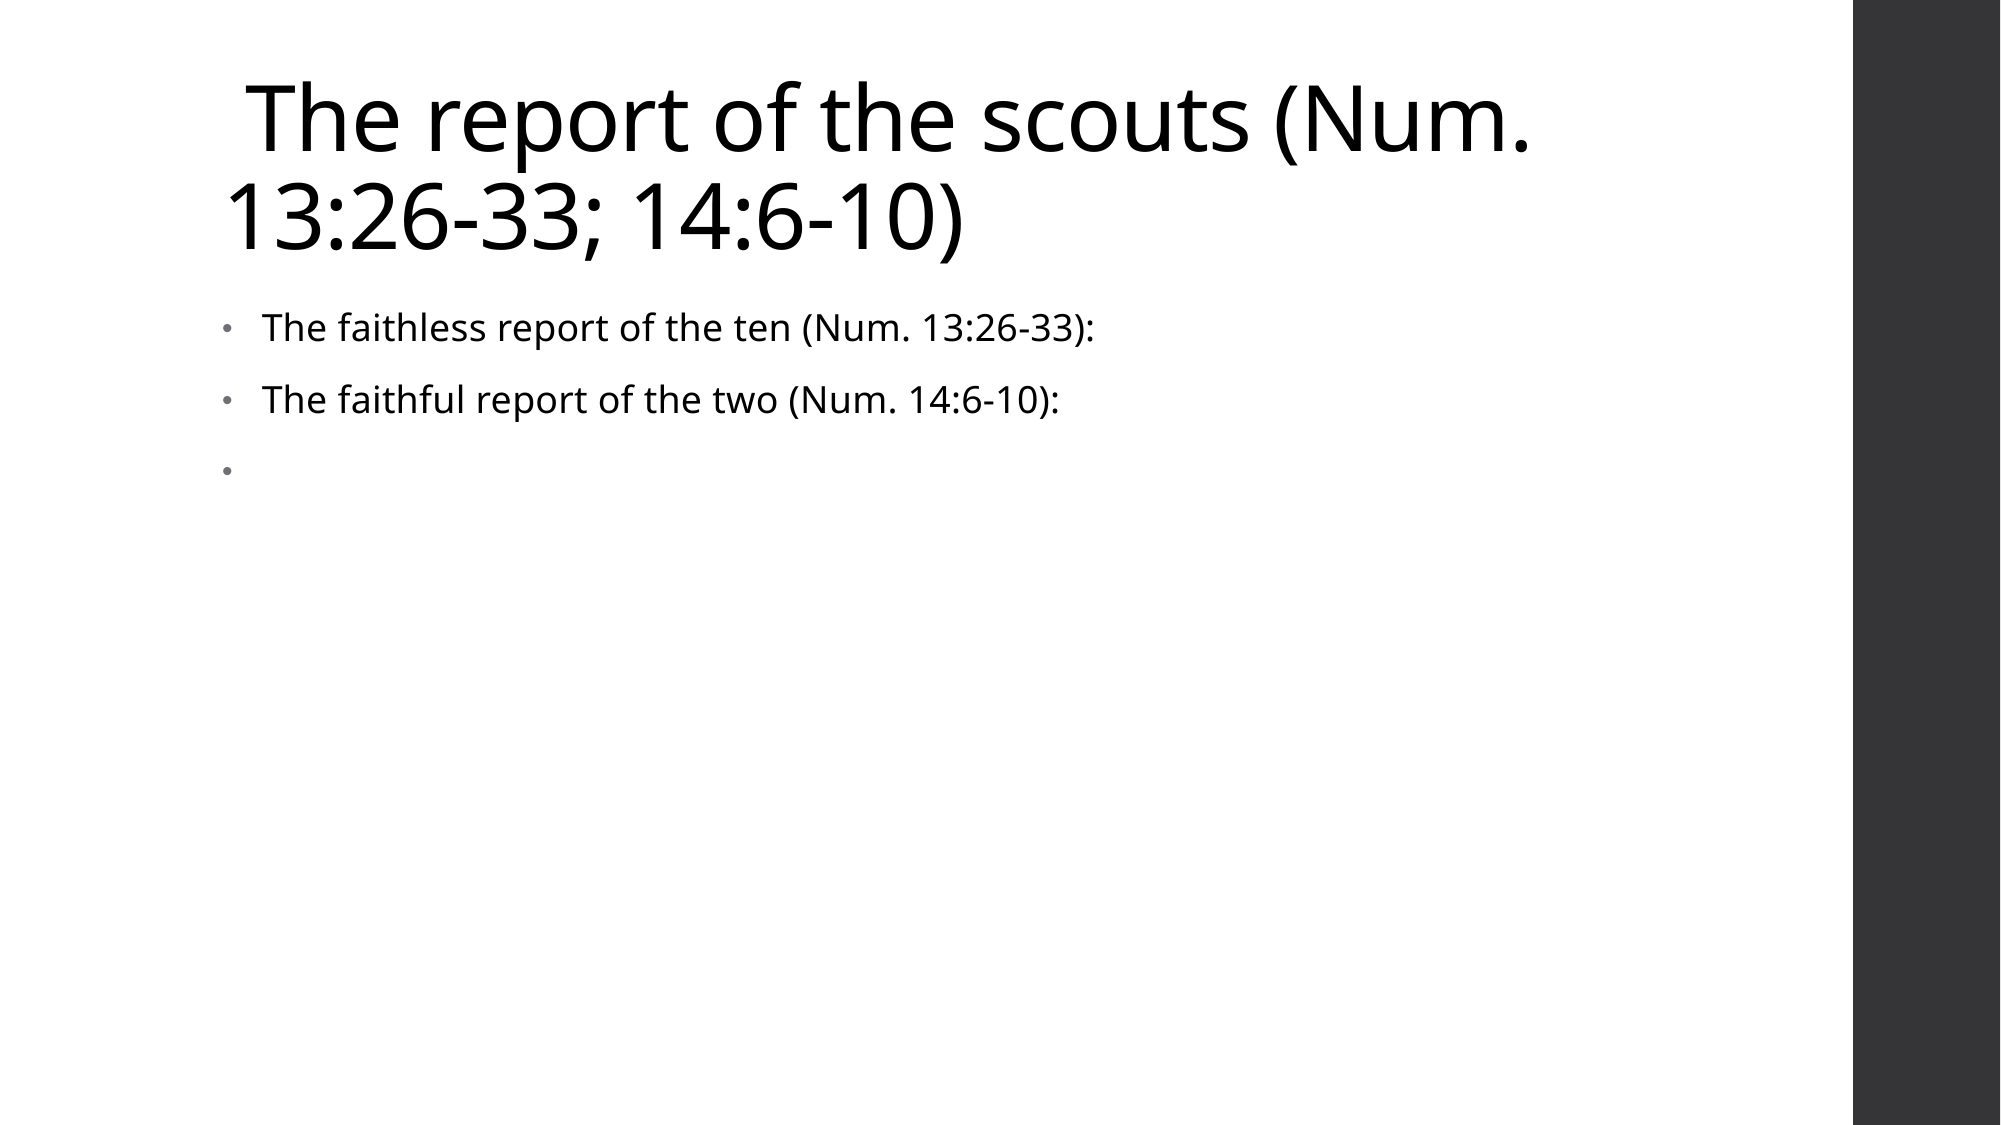

# The report of the scouts (Num. 13:26-33; 14:6-10)
 The faithless report of the ten (Num. 13:26-33):
 The faithful report of the two (Num. 14:6-10):